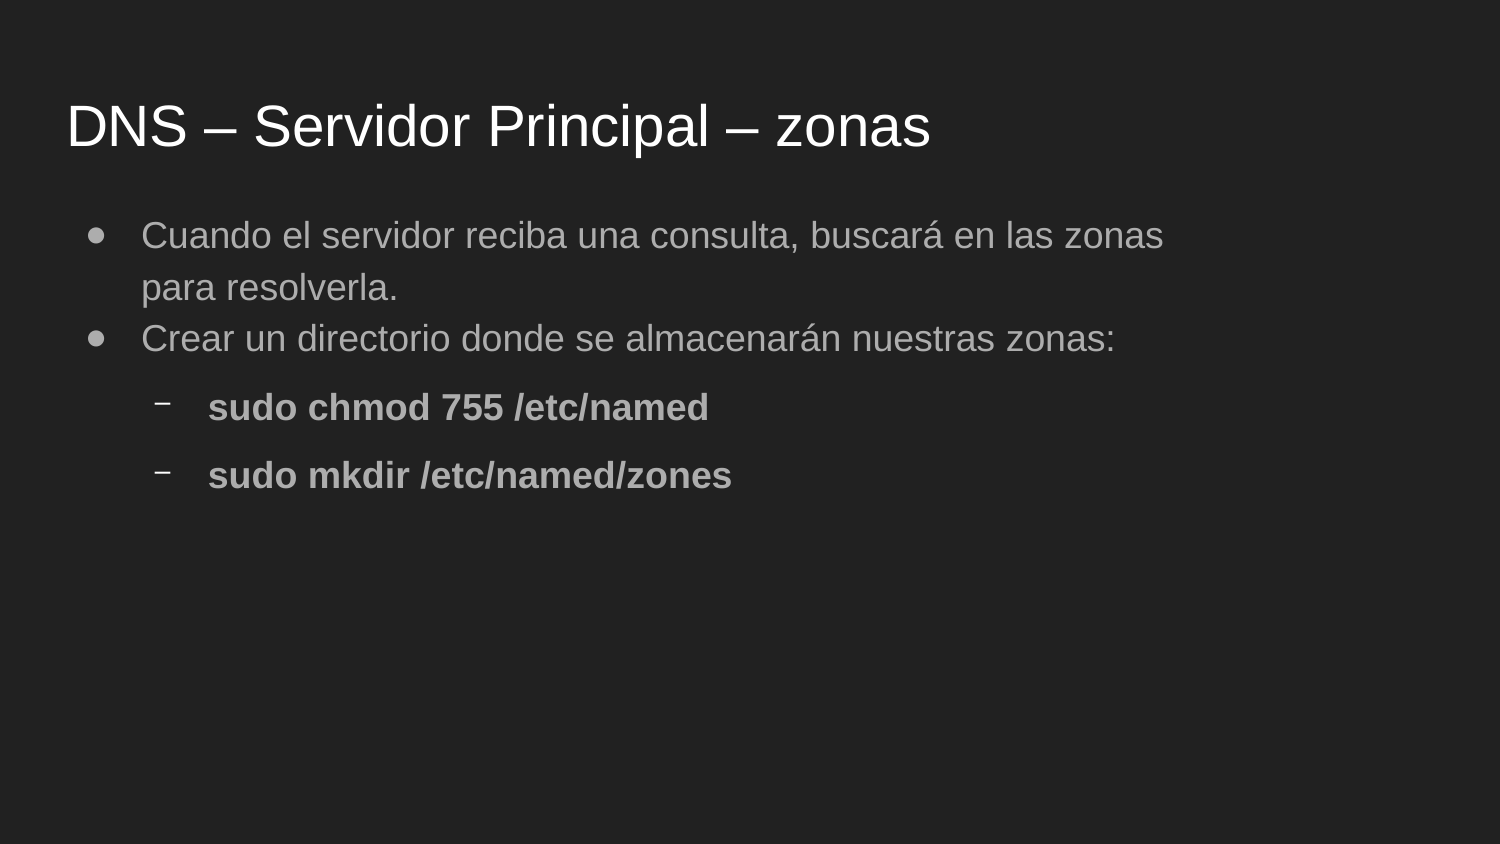

# DNS – Servidor Principal – zonas
Cuando el servidor reciba una consulta, buscará en las zonas para resolverla.
Crear un directorio donde se almacenarán nuestras zonas:
sudo chmod 755 /etc/named
sudo mkdir /etc/named/zones